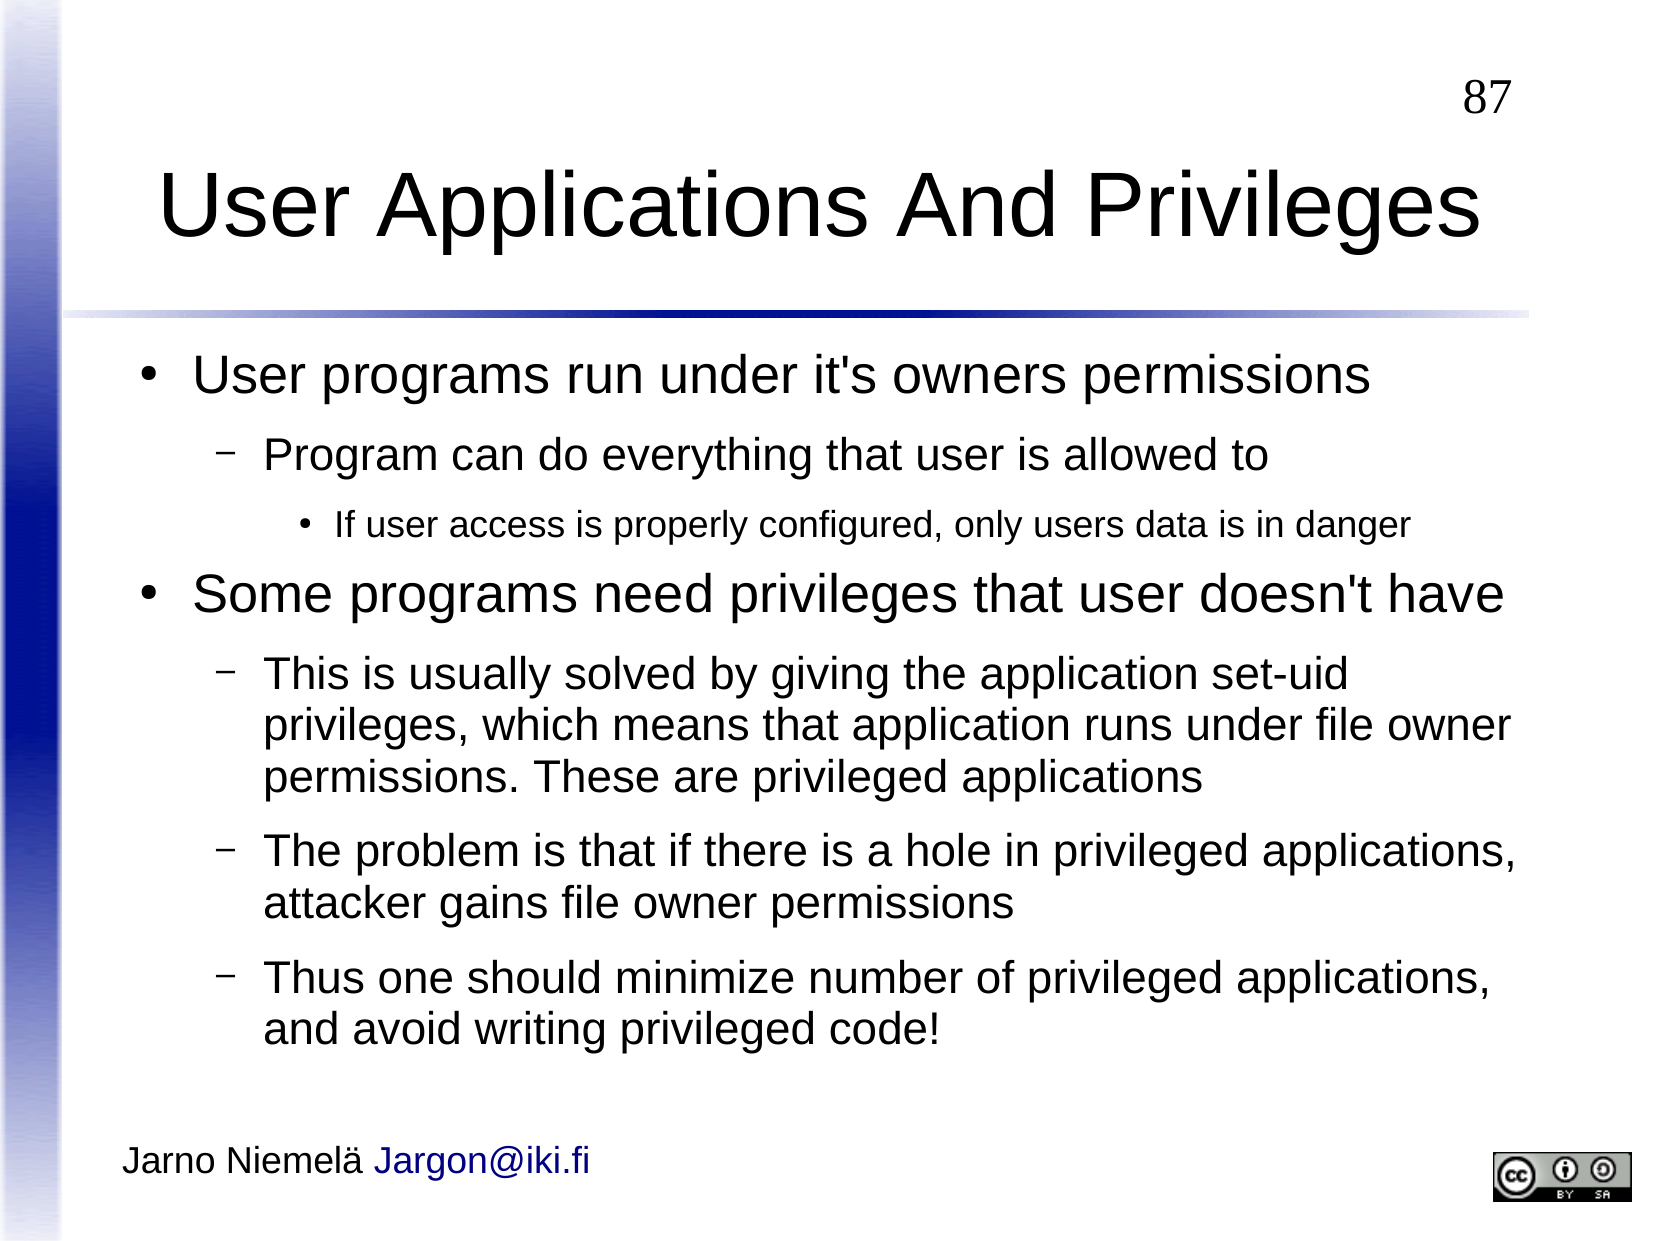

# User Applications And Privileges
User programs run under it's owners permissions
Program can do everything that user is allowed to
If user access is properly configured, only users data is in danger
Some programs need privileges that user doesn't have
This is usually solved by giving the application set-uid privileges, which means that application runs under file owner permissions. These are privileged applications
The problem is that if there is a hole in privileged applications, attacker gains file owner permissions
Thus one should minimize number of privileged applications, and avoid writing privileged code!